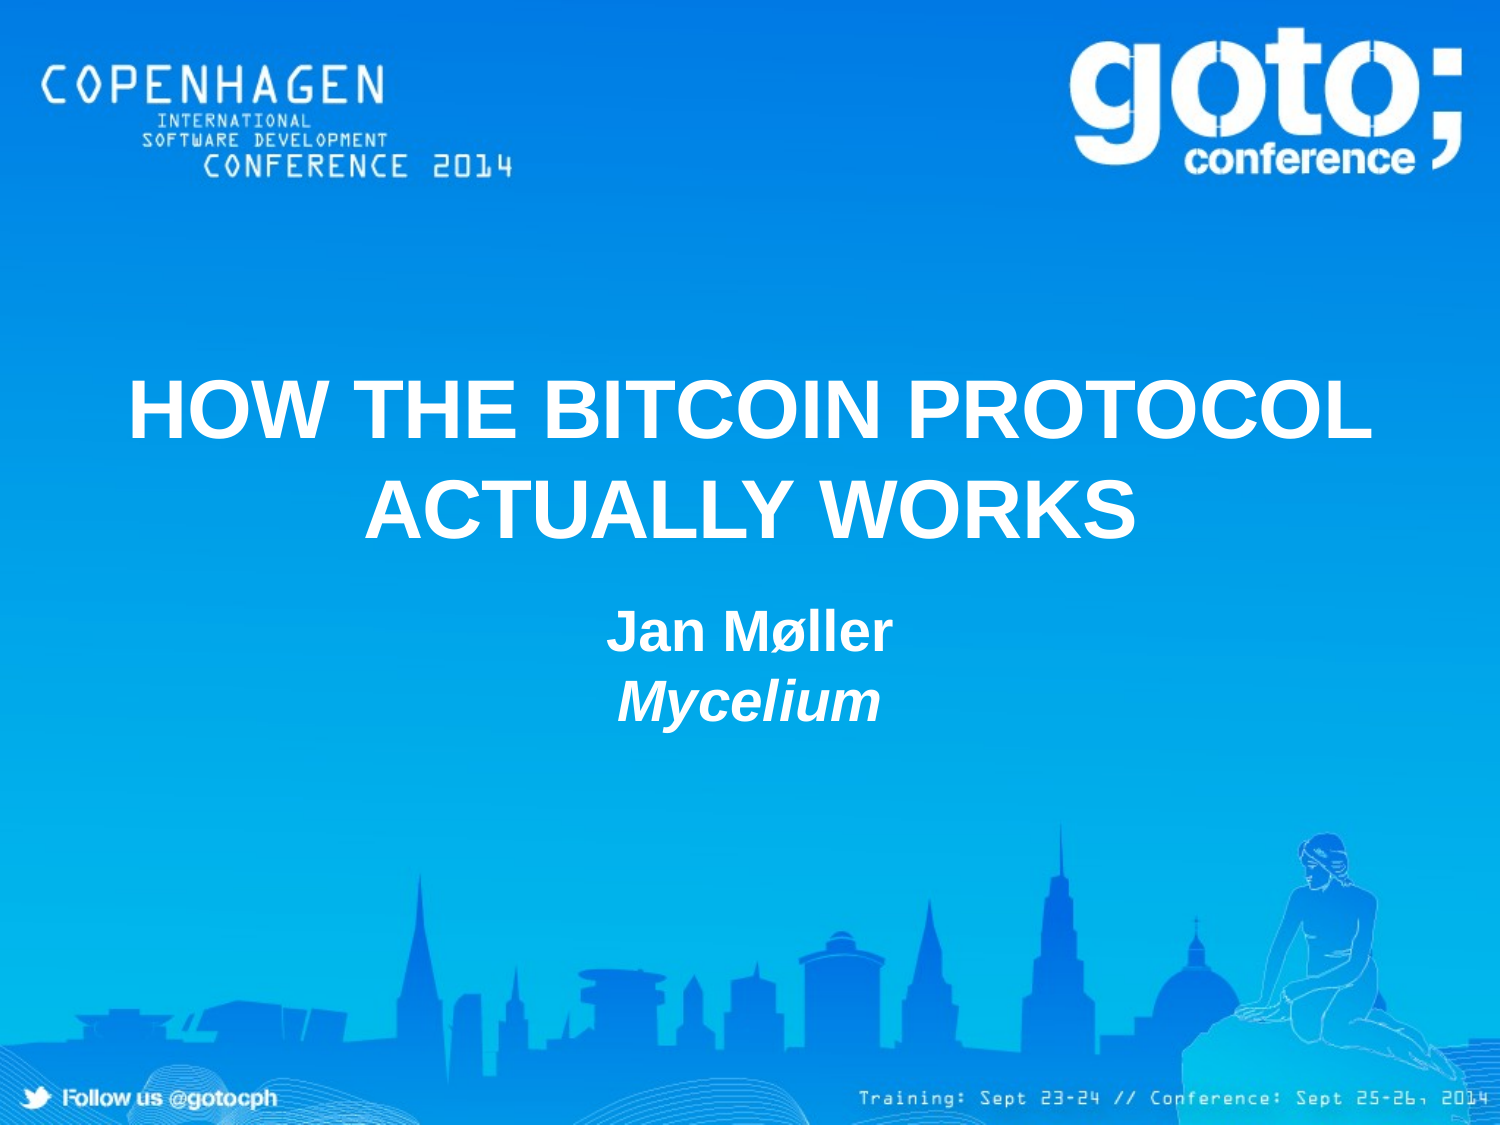

# HOW THE BITCOIN PROTOCOL ACTUALLY WORKS
Jan Møller
Mycelium